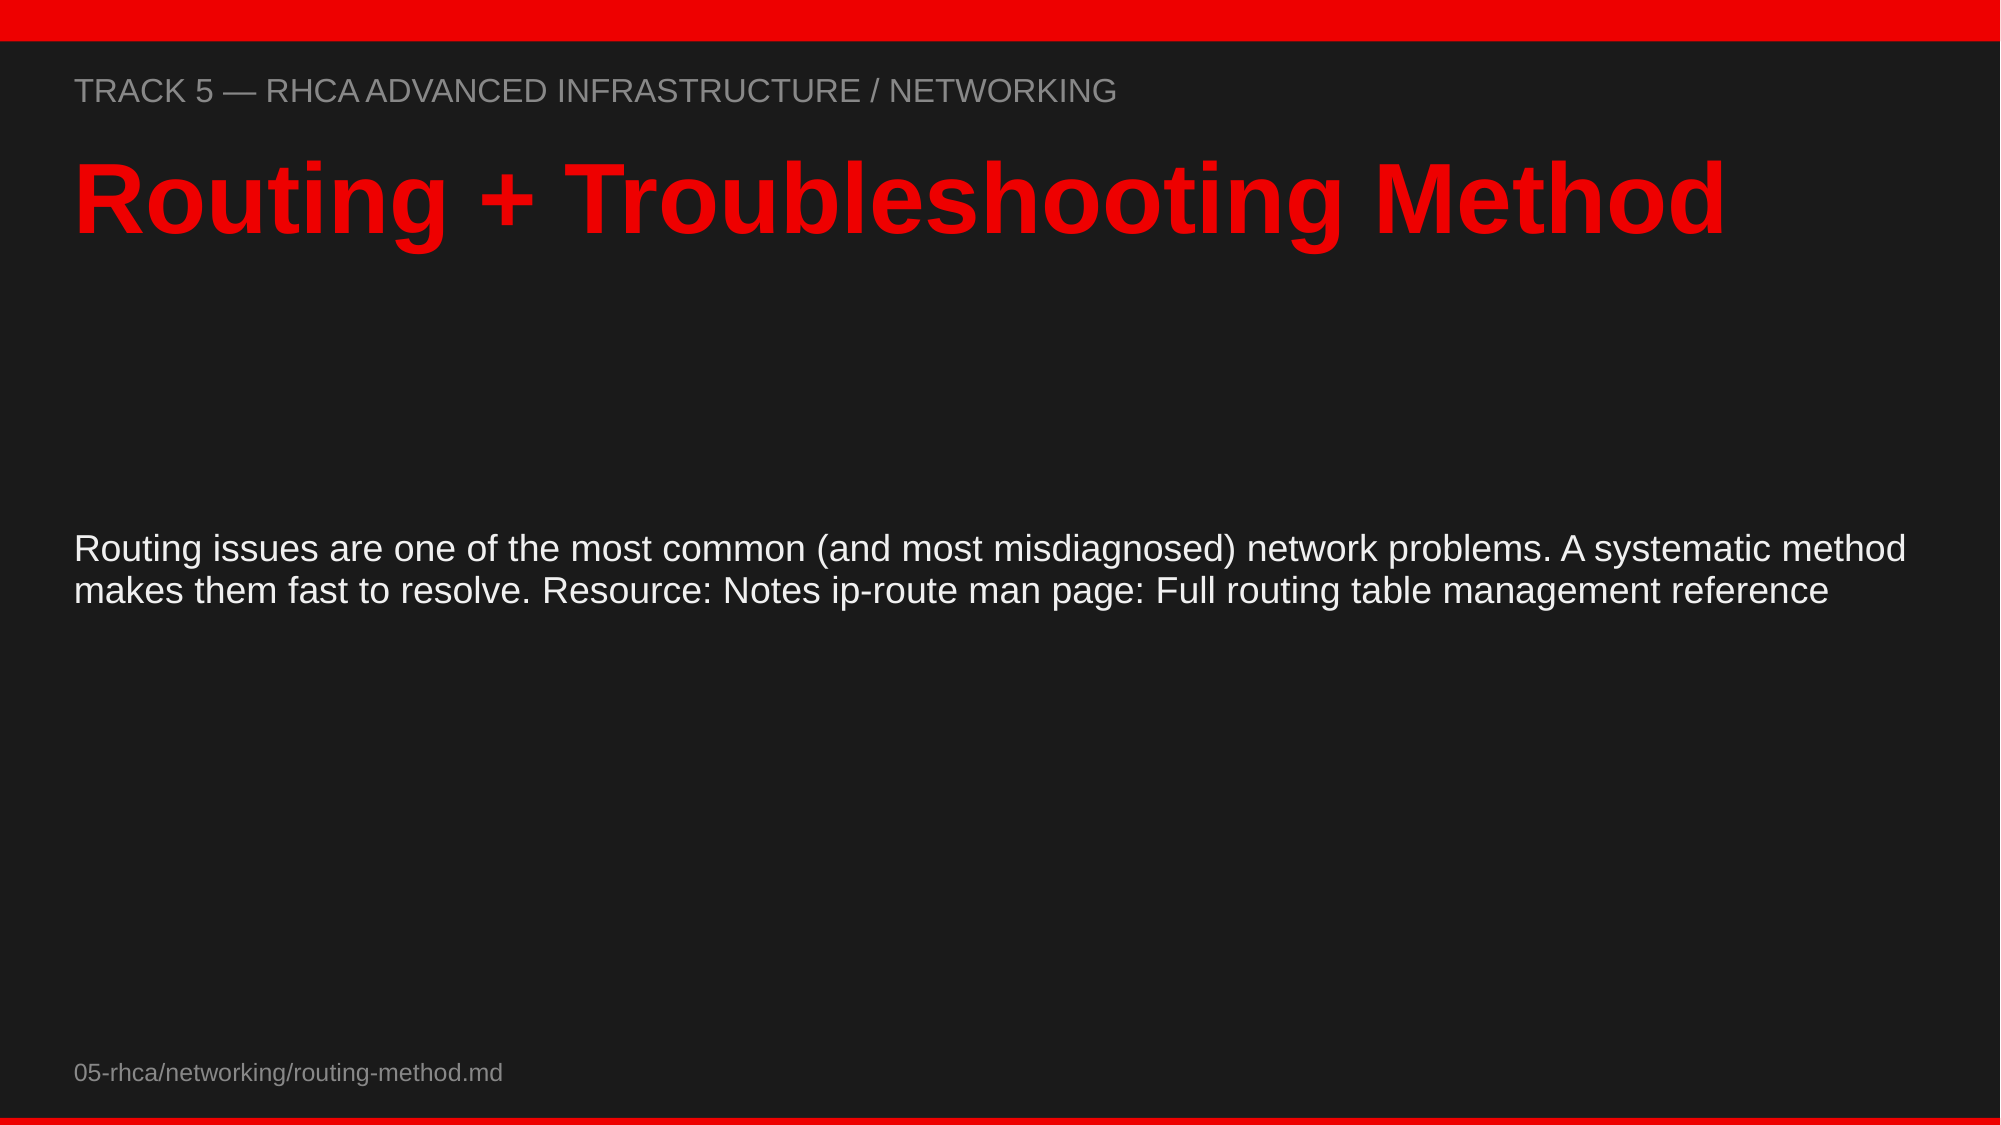

TRACK 5 — RHCA ADVANCED INFRASTRUCTURE / NETWORKING
Routing + Troubleshooting Method
Routing issues are one of the most common (and most misdiagnosed) network problems. A systematic method makes them fast to resolve. Resource: Notes ip-route man page: Full routing table management reference
05-rhca/networking/routing-method.md